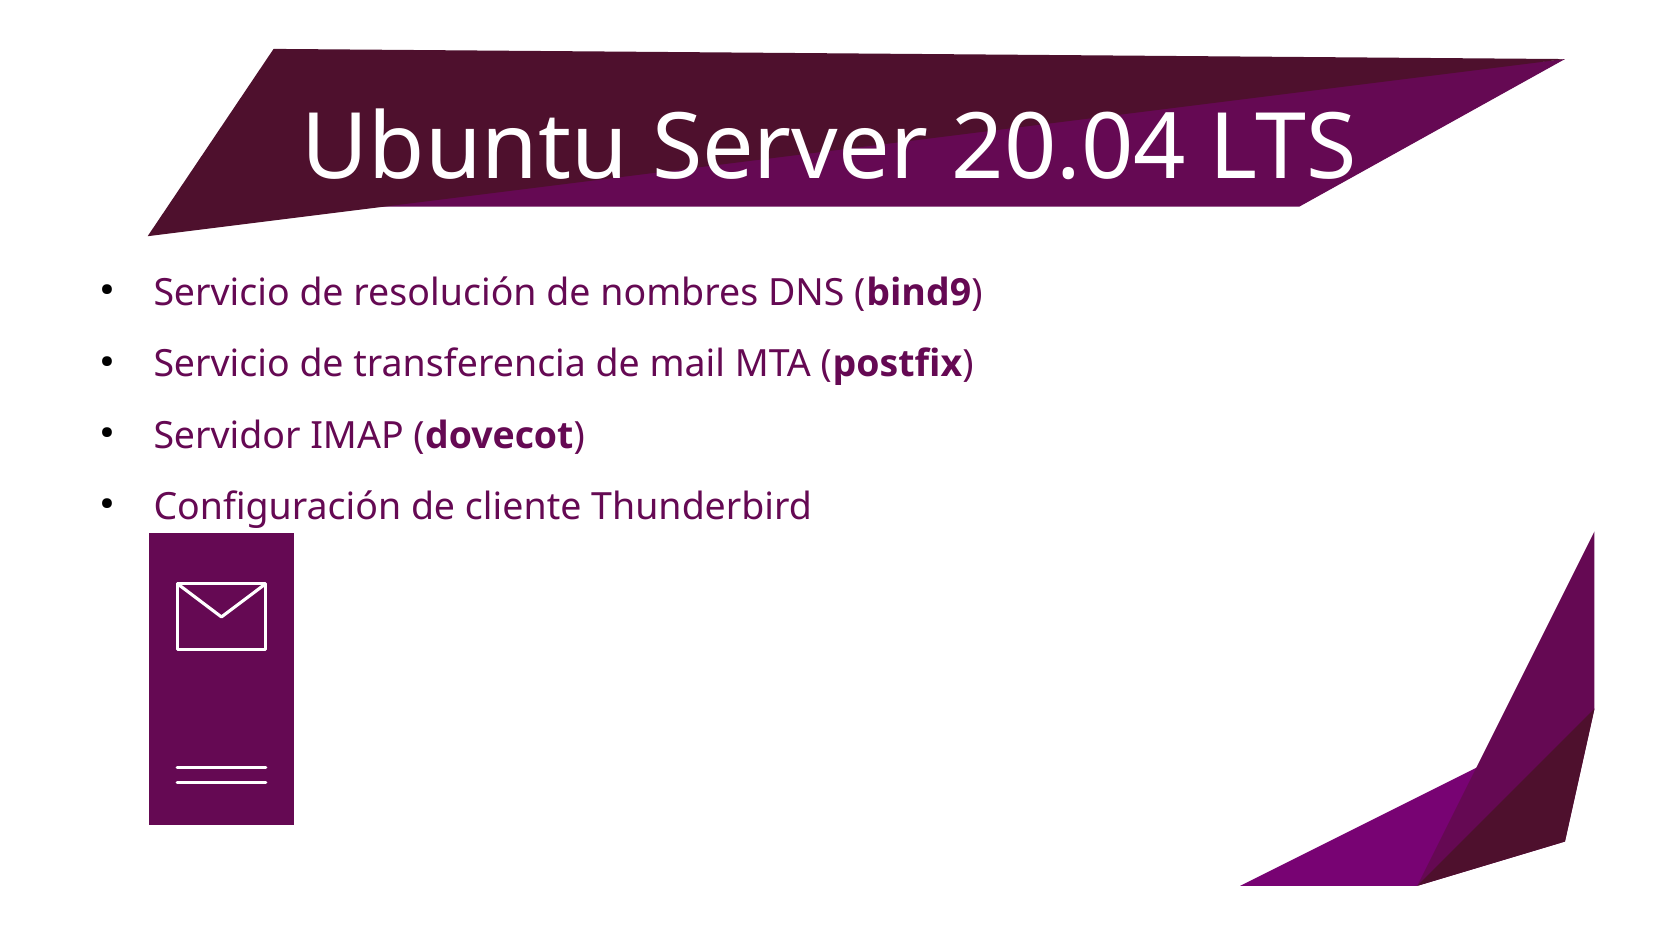

Ubuntu Server 20.04 LTS
# Servicio de resolución de nombres DNS (bind9)
Servicio de transferencia de mail MTA (postfix)
Servidor IMAP (dovecot)
Configuración de cliente Thunderbird